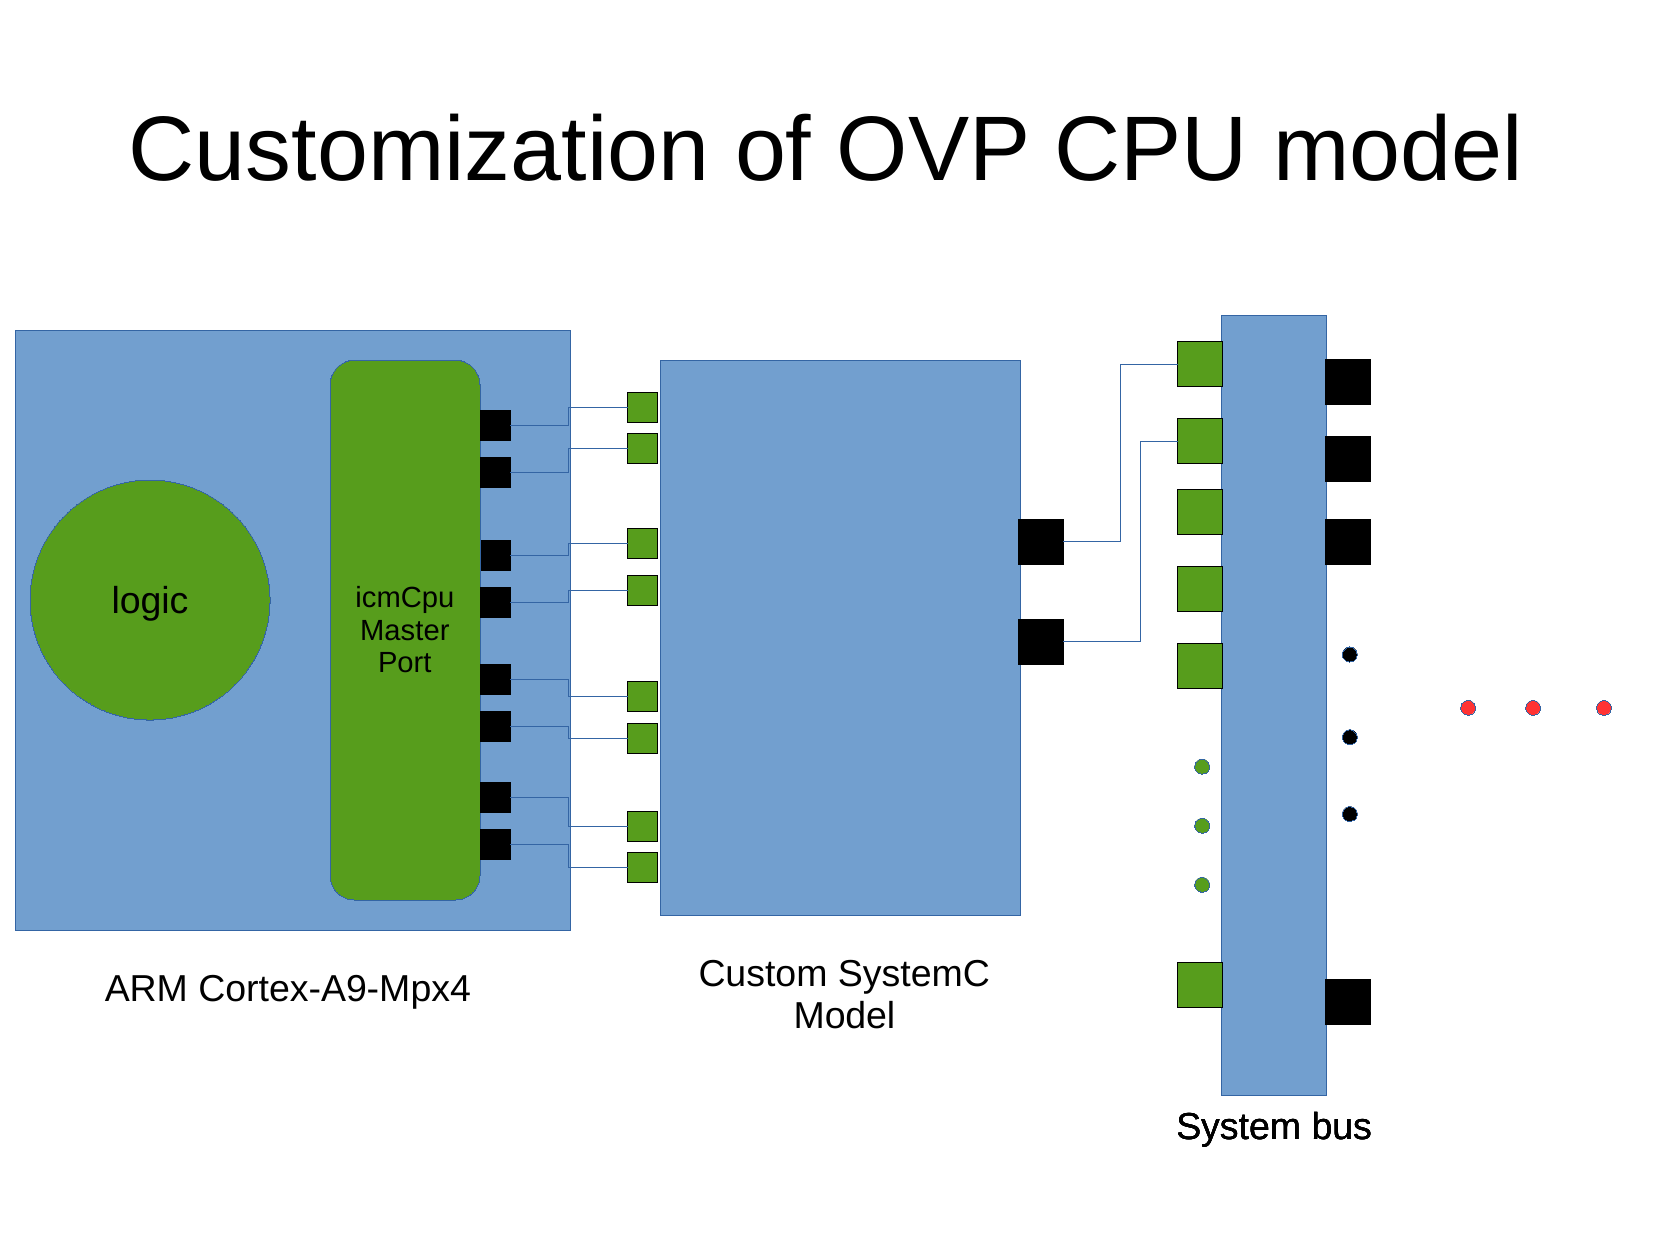

# Customization of OVP CPU model
icmCpu
Master
Port
logic
Custom SystemC
Model
ARM Cortex-A9-Mpx4
System bus
System bus
System bus
System bus